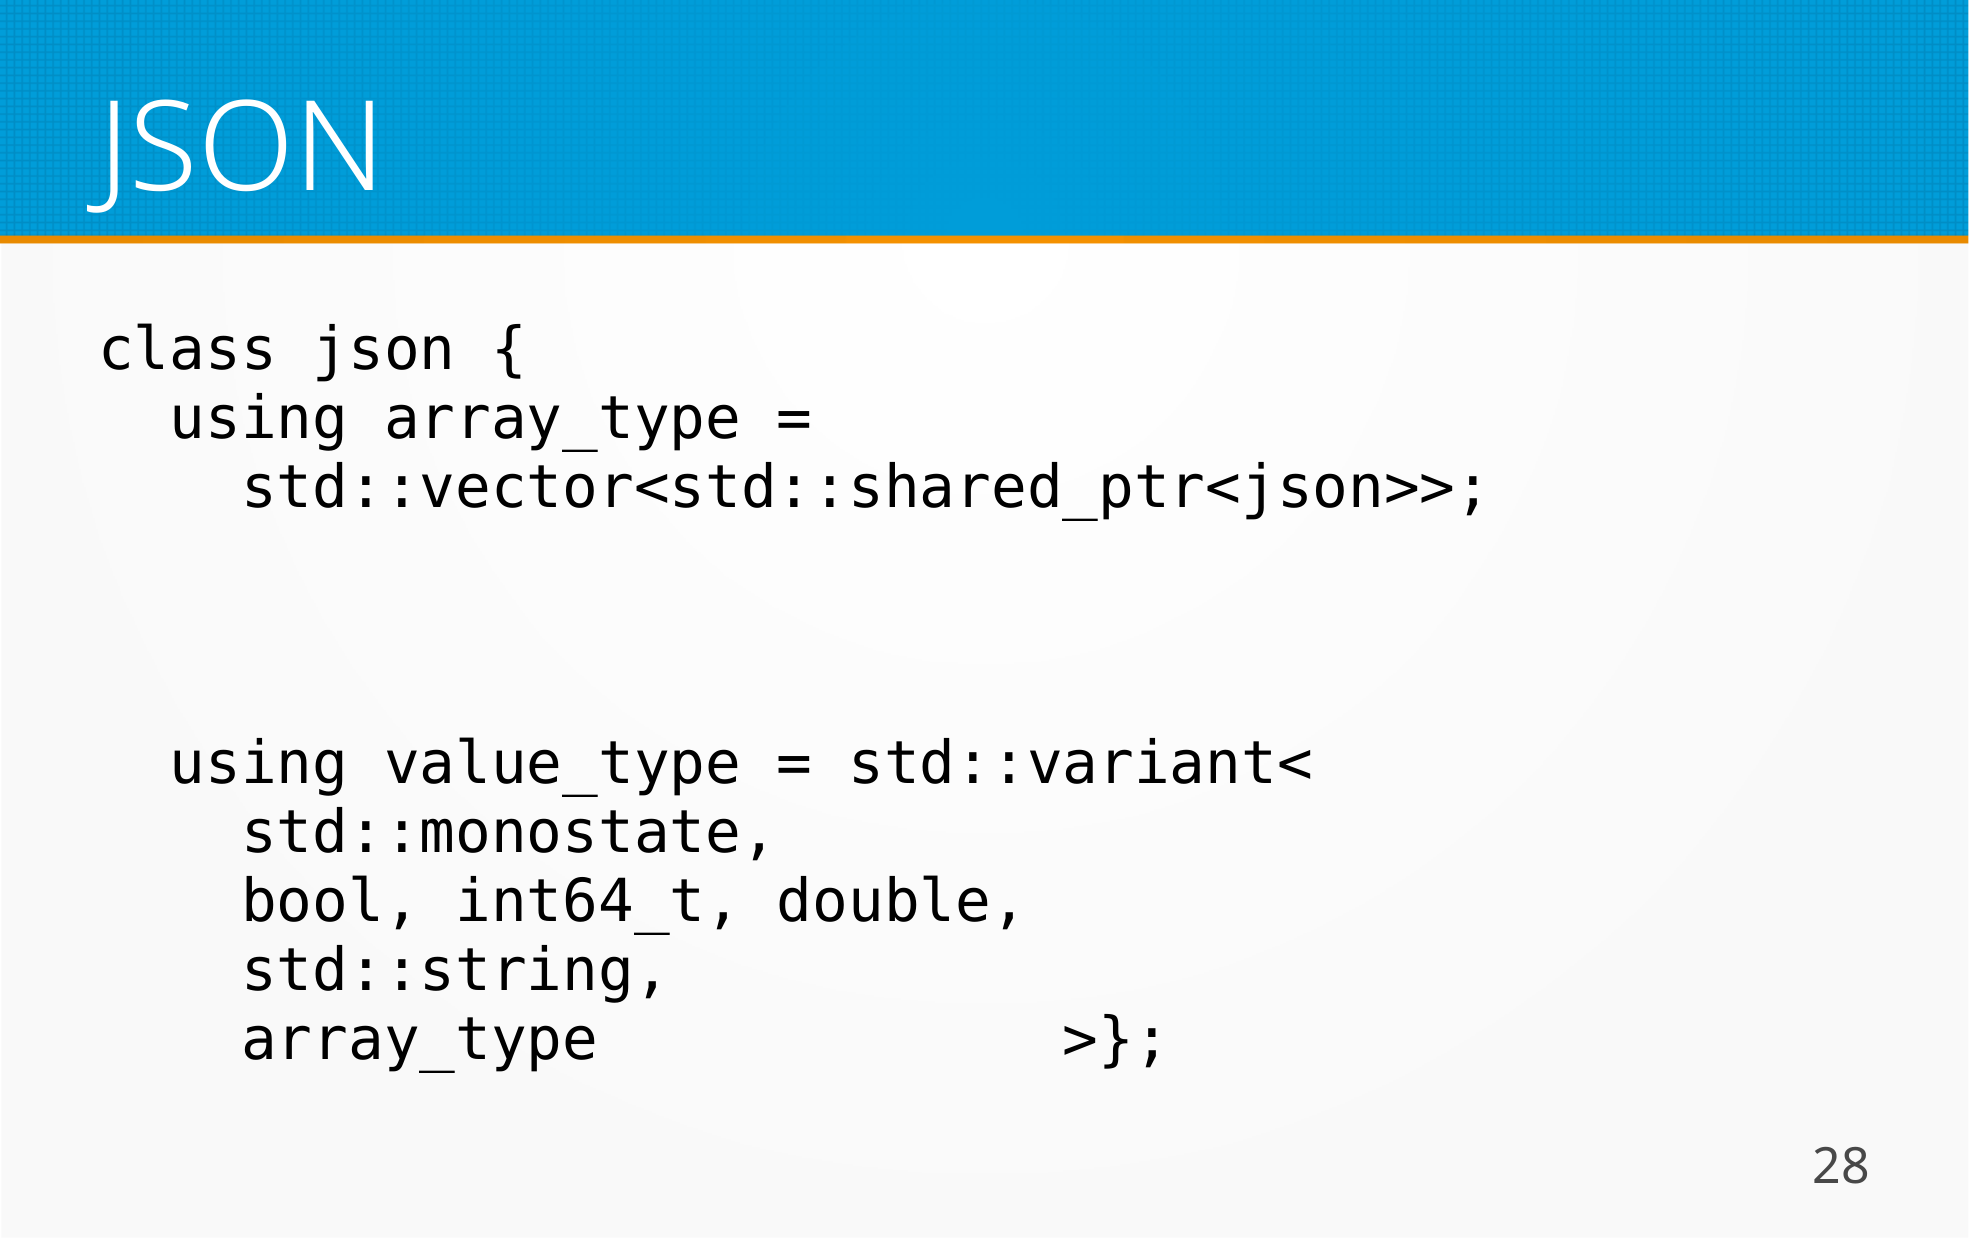

# JSON
class json {
 using array_type =
 std::vector<std::shared_ptr<json>>;
 using value_type = std::variant<
 std::monostate,
 bool, int64_t, double,
 std::string,
 array_type >};
28